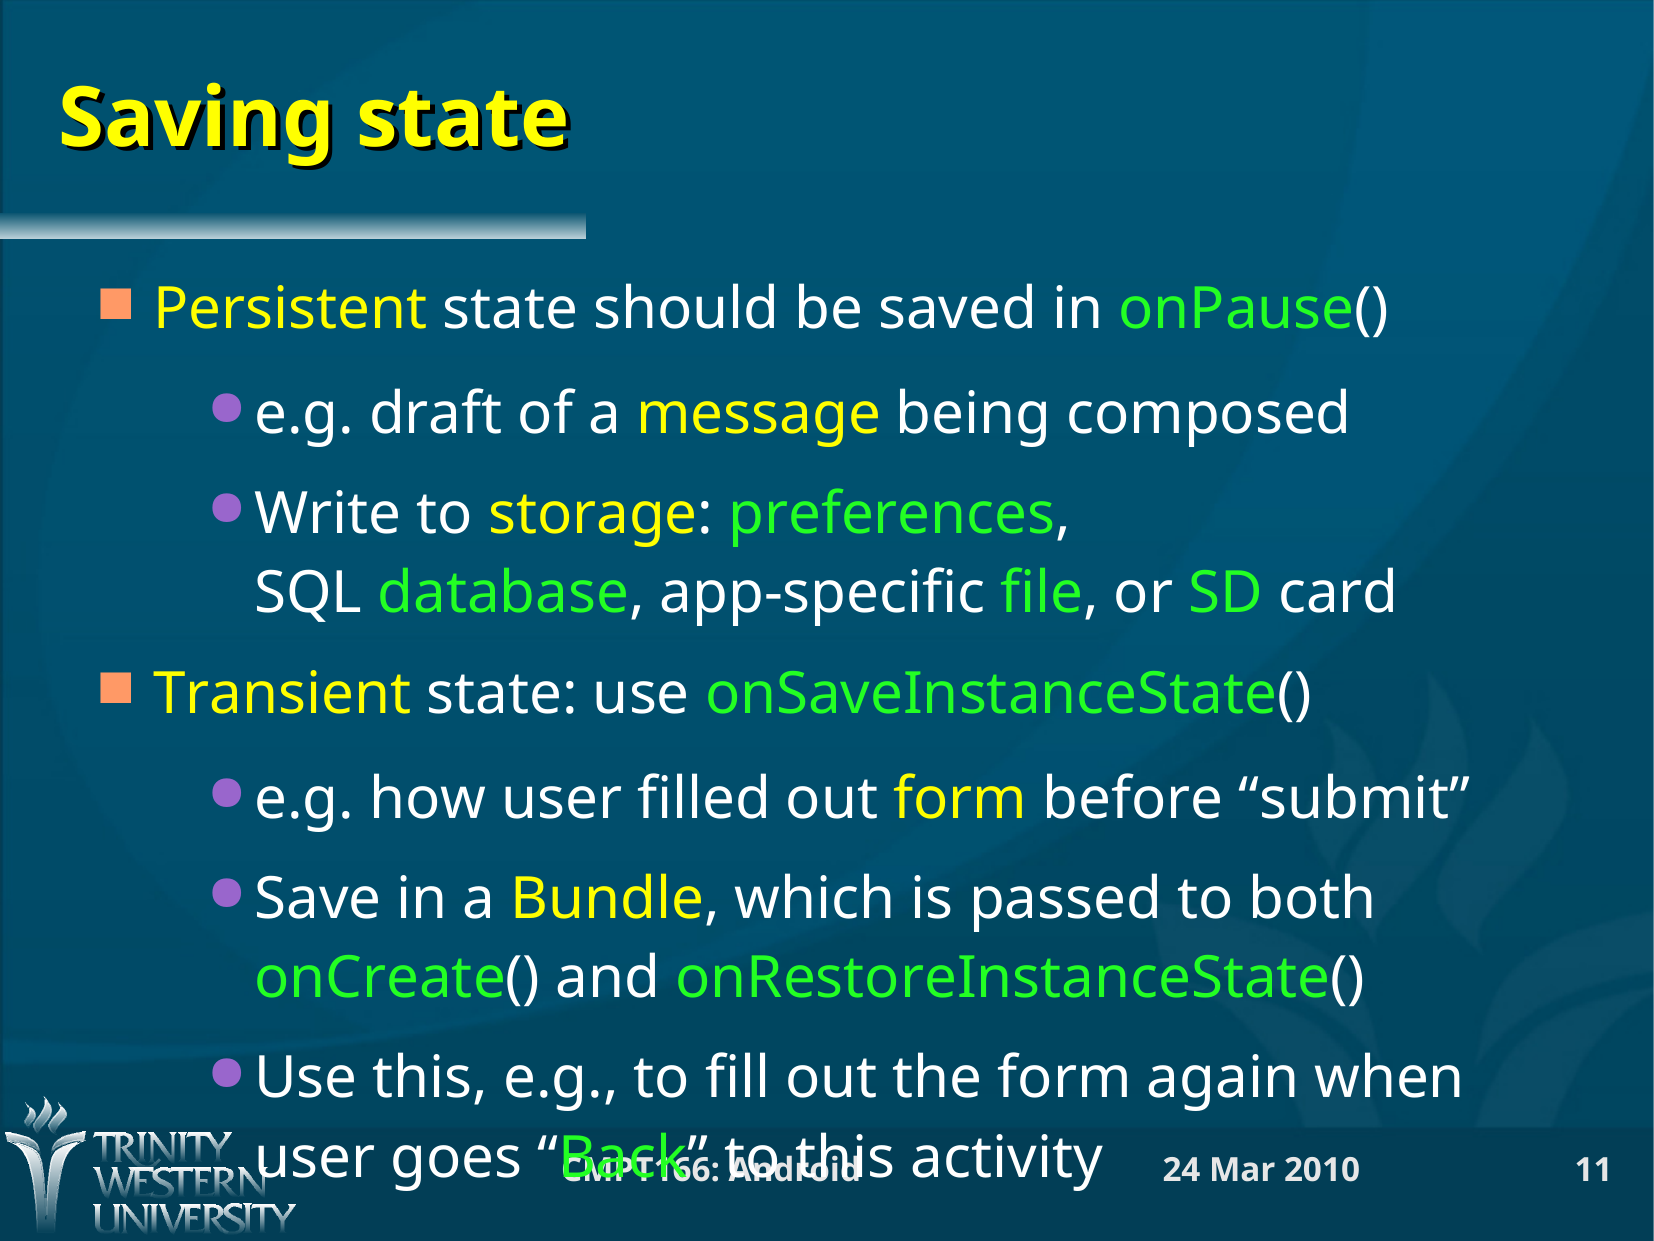

# Saving state
Persistent state should be saved in onPause()
e.g. draft of a message being composed
Write to storage: preferences,
SQL database, app-specific file, or SD card
Transient state: use onSaveInstanceState()
e.g. how user filled out form before “submit”
Save in a Bundle, which is passed to both onCreate() and onRestoreInstanceState()
Use this, e.g., to fill out the form again when user goes “Back” to this activity
CMPT166: Android
24 Mar 2010
11